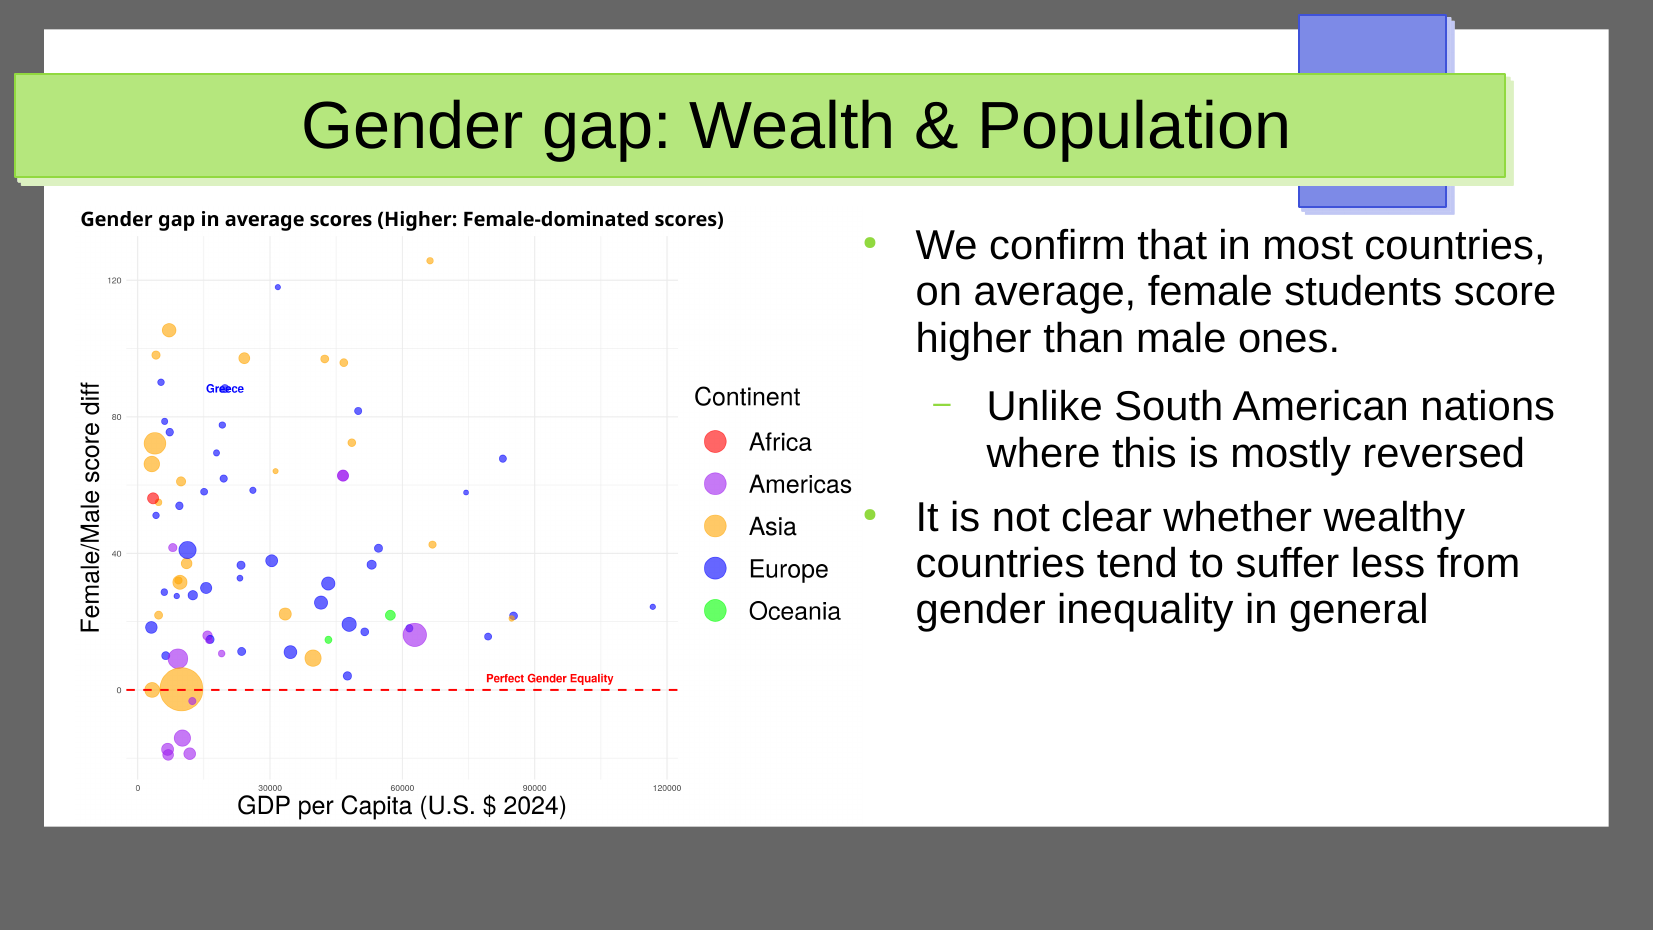

# Gender gap: Wealth & Population
We confirm that in most countries, on average, female students score higher than male ones.
Unlike South American nations where this is mostly reversed
It is not clear whether wealthy countries tend to suffer less from gender inequality in general